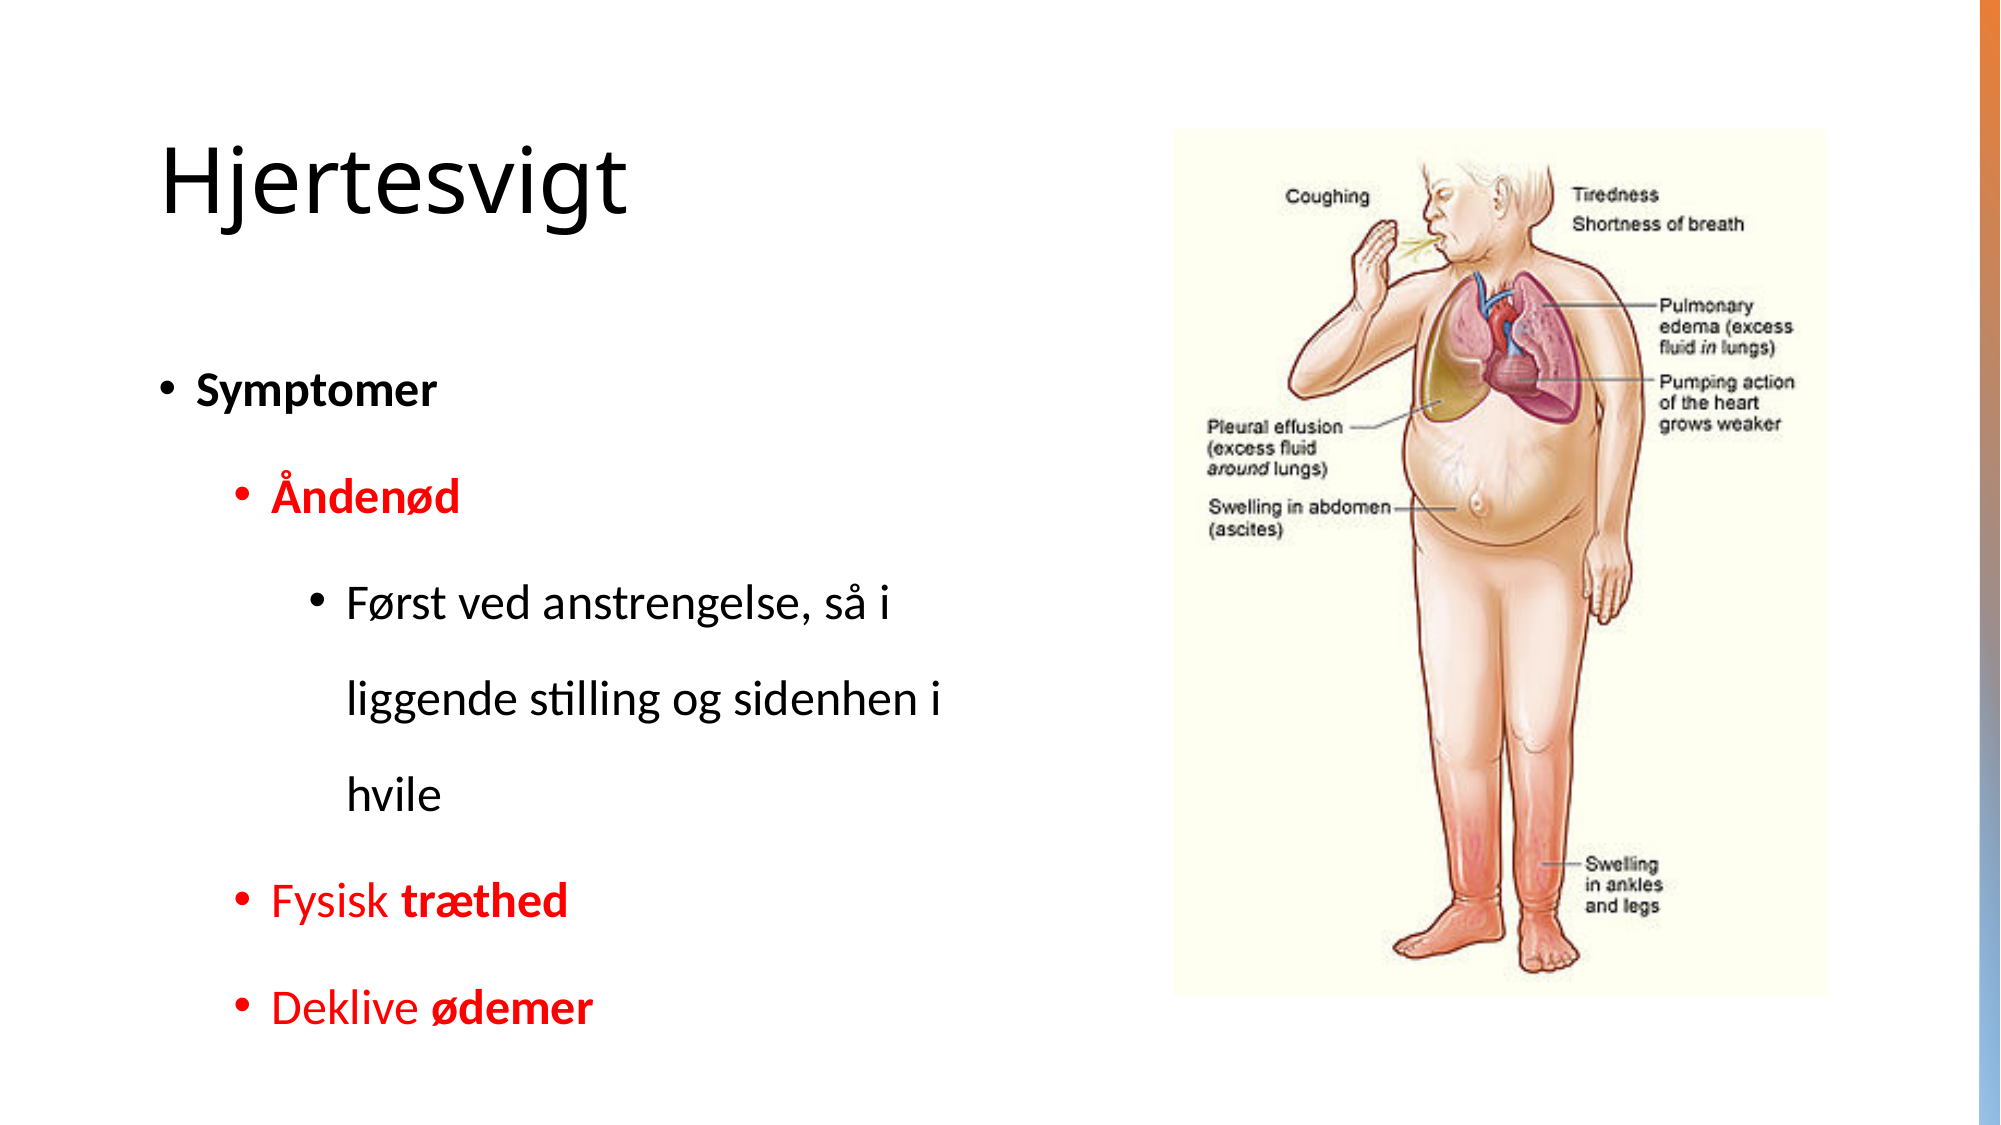

# Hjertesvigt
Symptomer
Åndenød
Først ved anstrengelse, så i liggende stilling og sidenhen i hvile
Fysisk træthed
Deklive ødemer